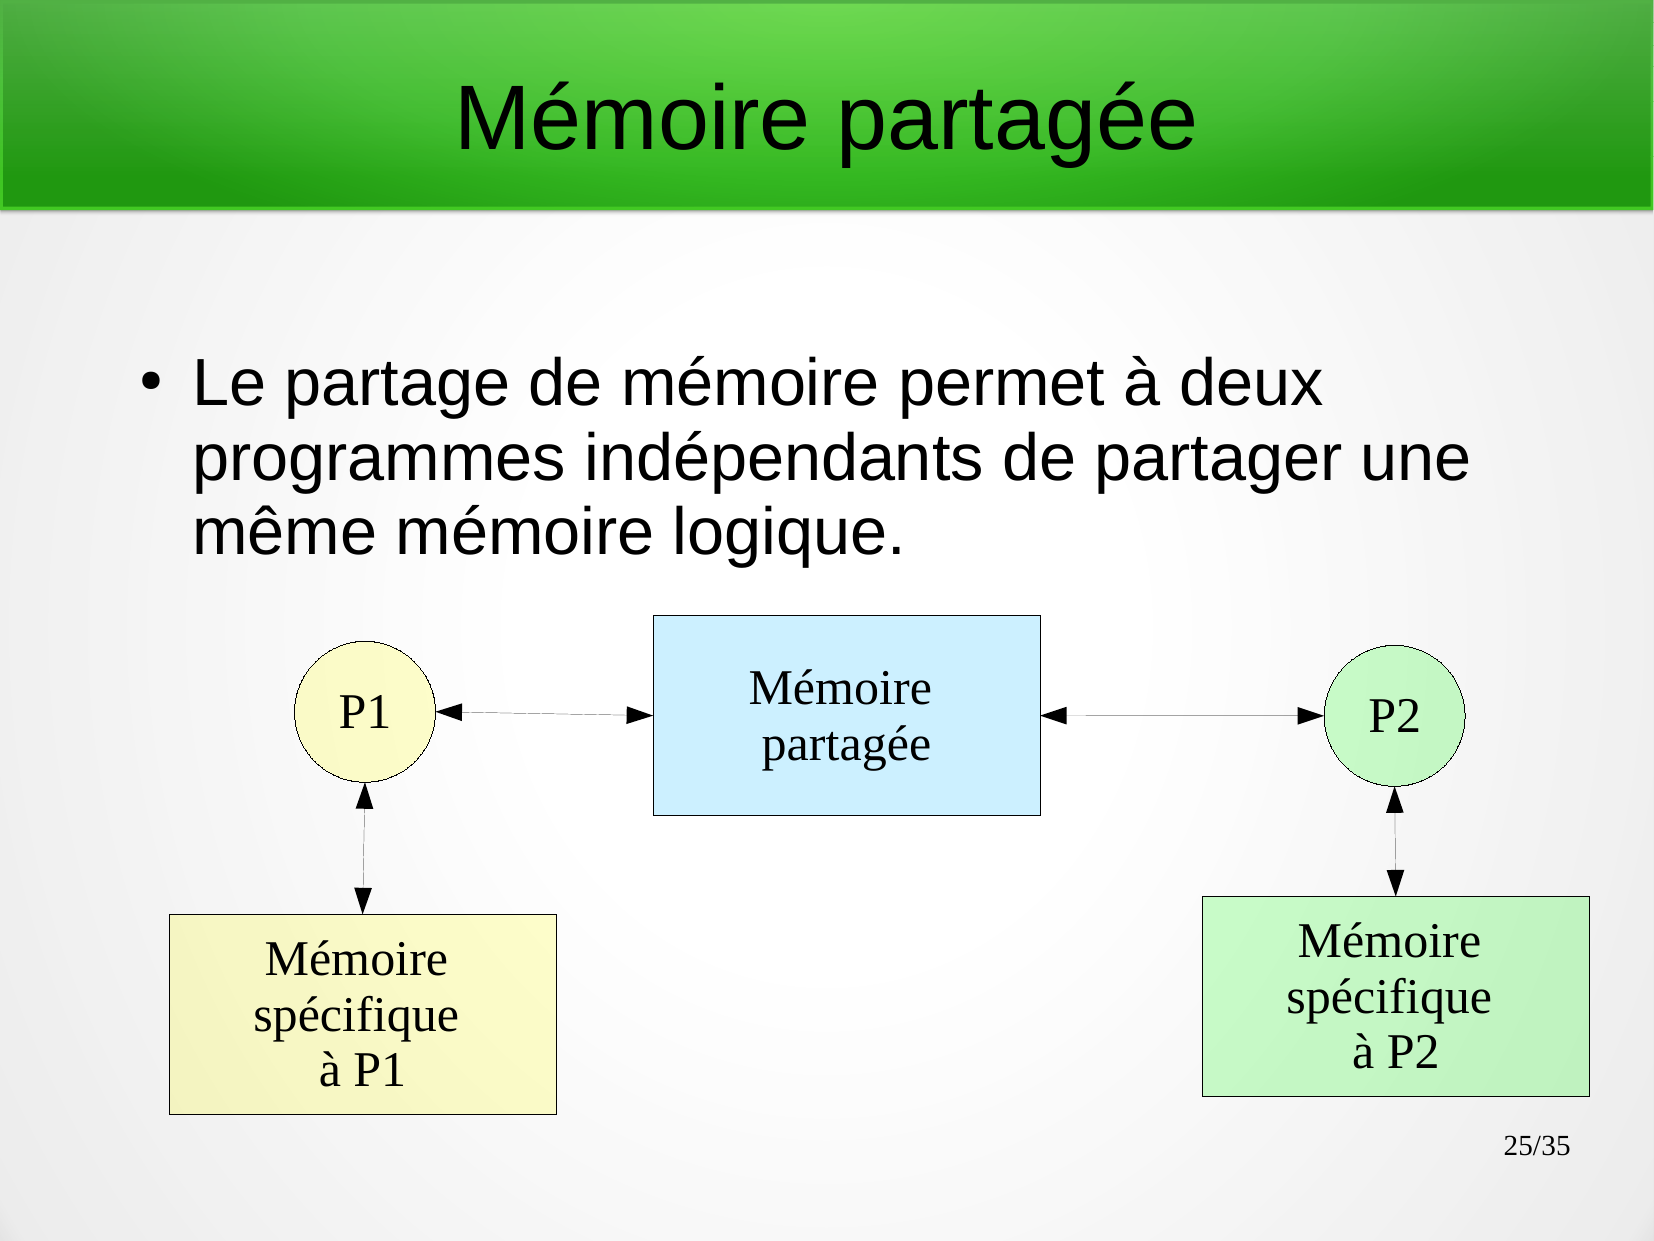

# Mémoire partagée
Le partage de mémoire permet à deux programmes indépendants de partager une même mémoire logique.
Mémoire
partagée
P1
P2
Mémoire
spécifique
à P2
Mémoire
spécifique
à P1
25